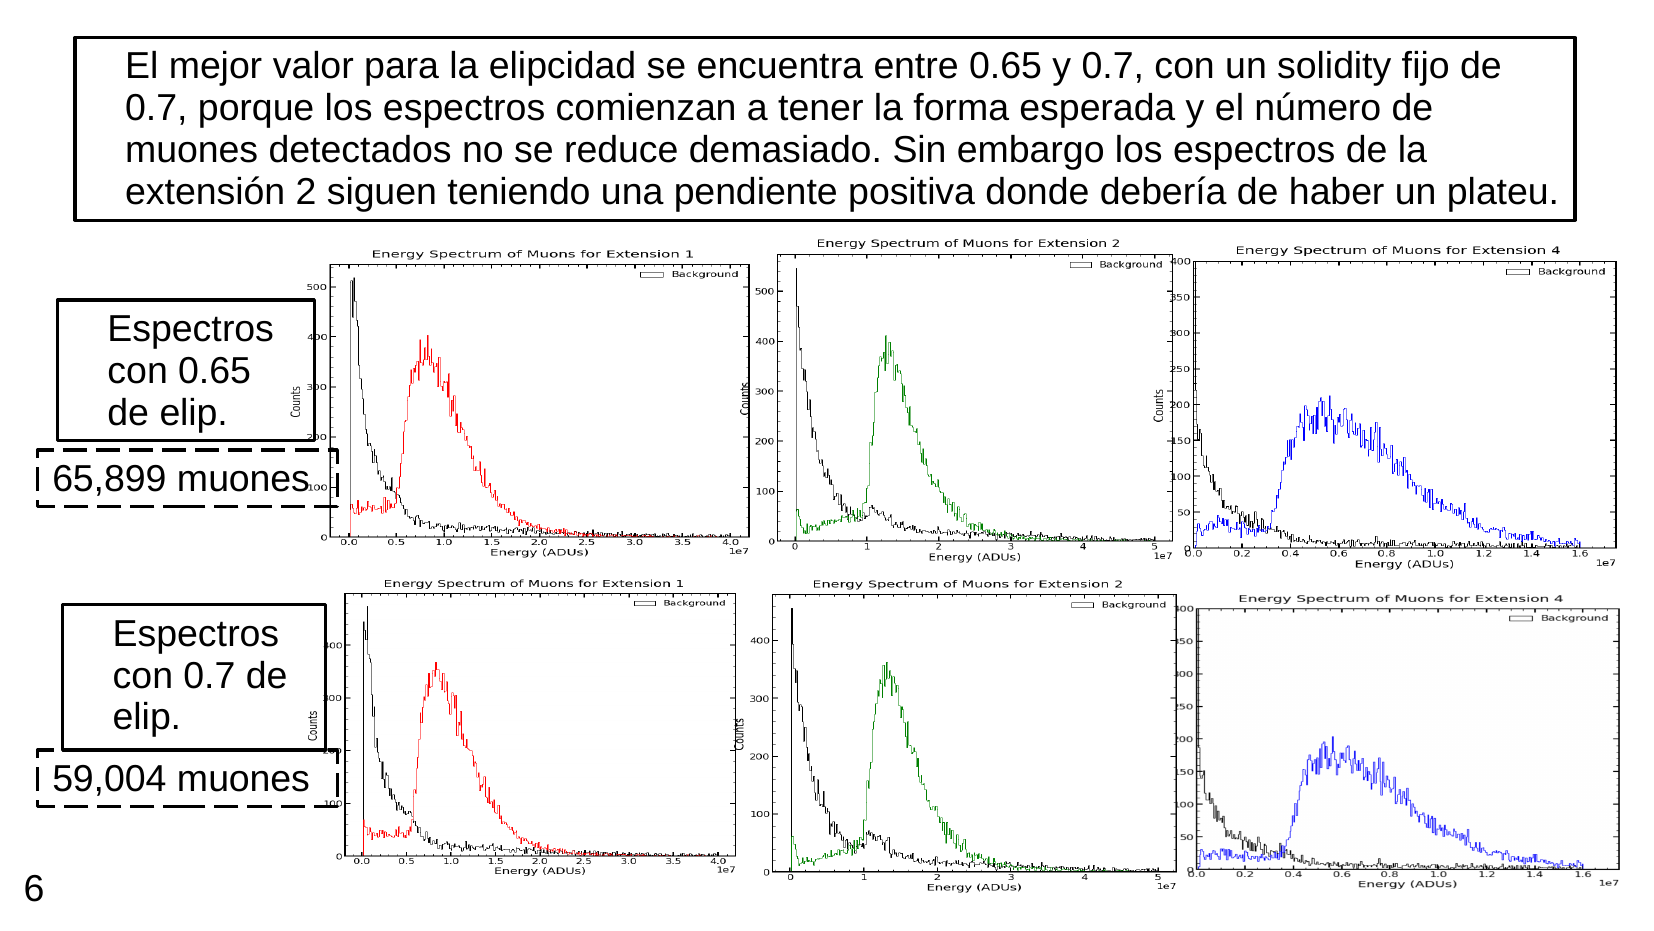

El mejor valor para la elipcidad se encuentra entre 0.65 y 0.7, con un solidity fijo de 0.7, porque los espectros comienzan a tener la forma esperada y el número de muones detectados no se reduce demasiado. Sin embargo los espectros de la extensión 2 siguen teniendo una pendiente positiva donde debería de haber un plateu.
Espectros con 0.65 de elip.
65,899 muones
Espectros con 0.7 de elip.
59,004 muones